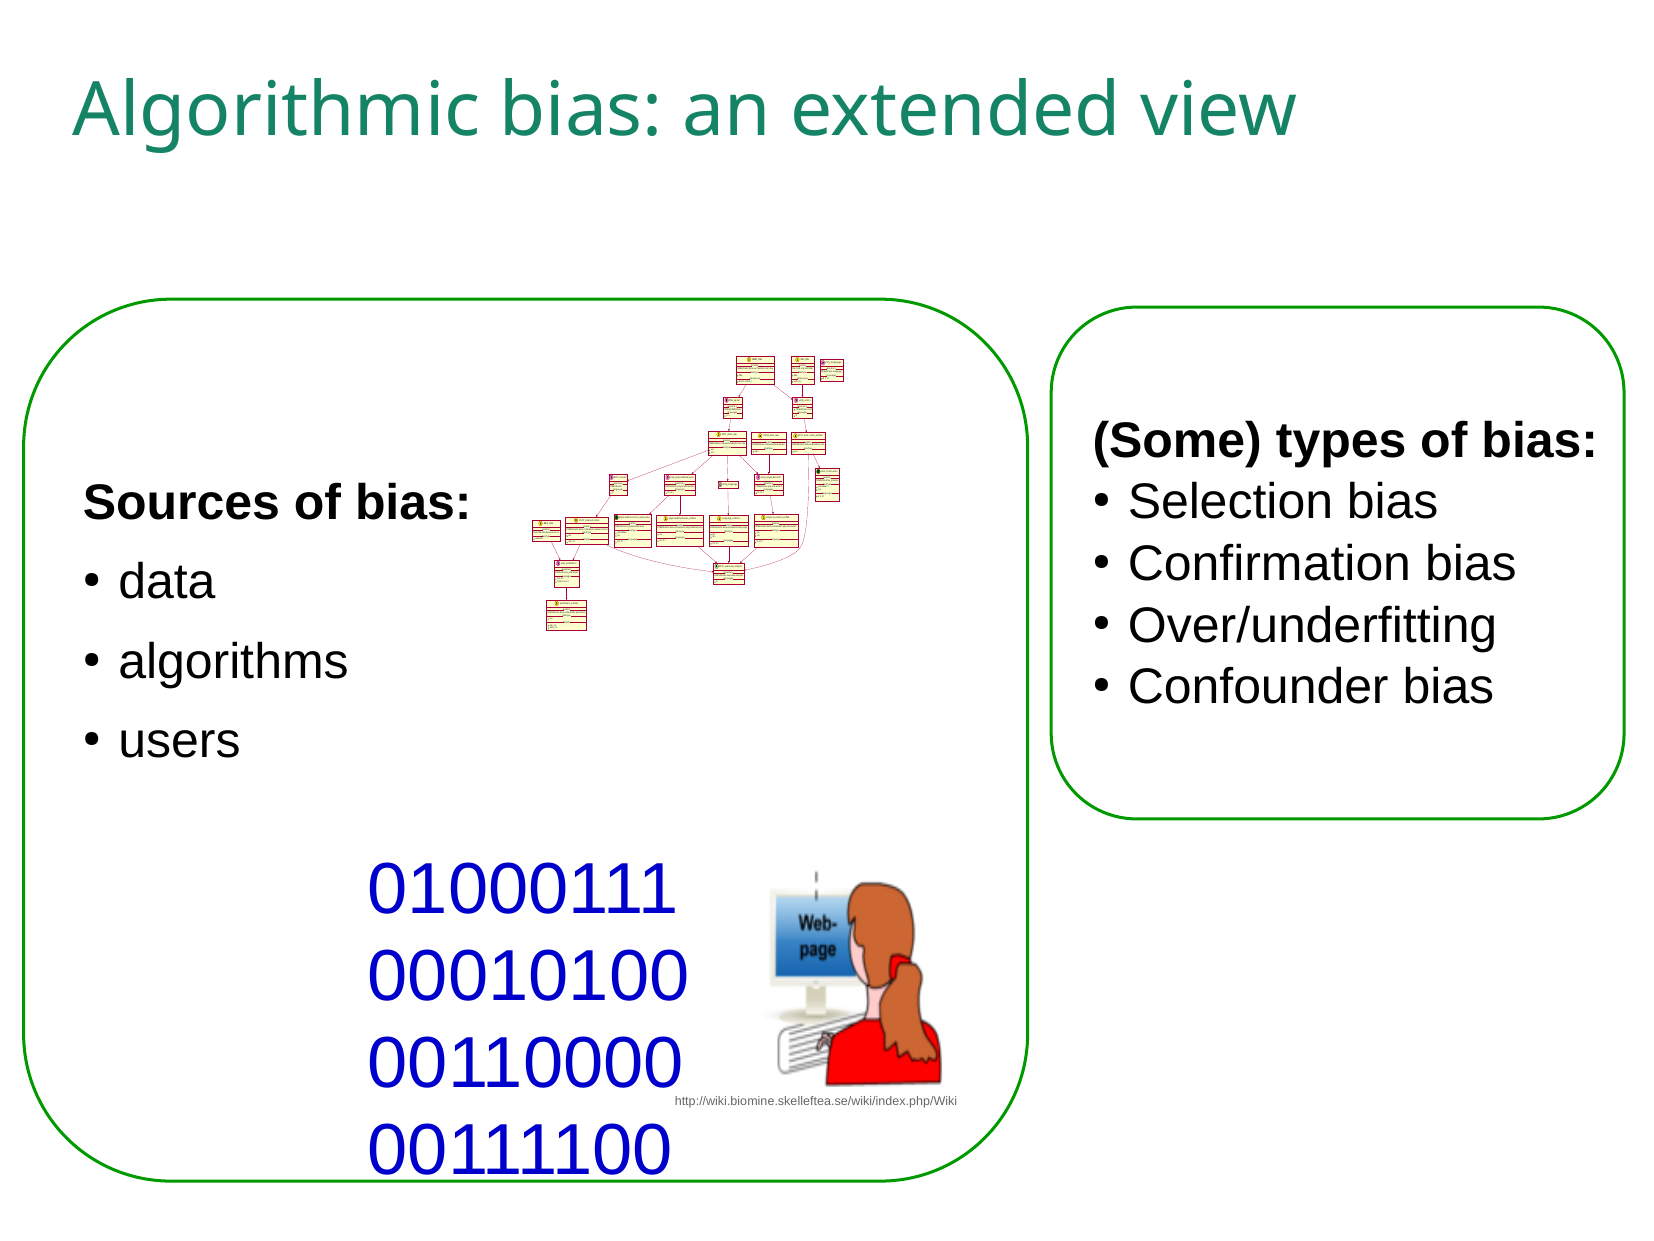

Algorithmic bias: an extended view
Sources of bias:
data
algorithms
users
(Some) types of bias:
Selection bias
Confirmation bias
Over/underfitting
Confounder bias
01000111
00010100
00110000
00111100
http://wiki.biomine.skelleftea.se/wiki/index.php/Wiki